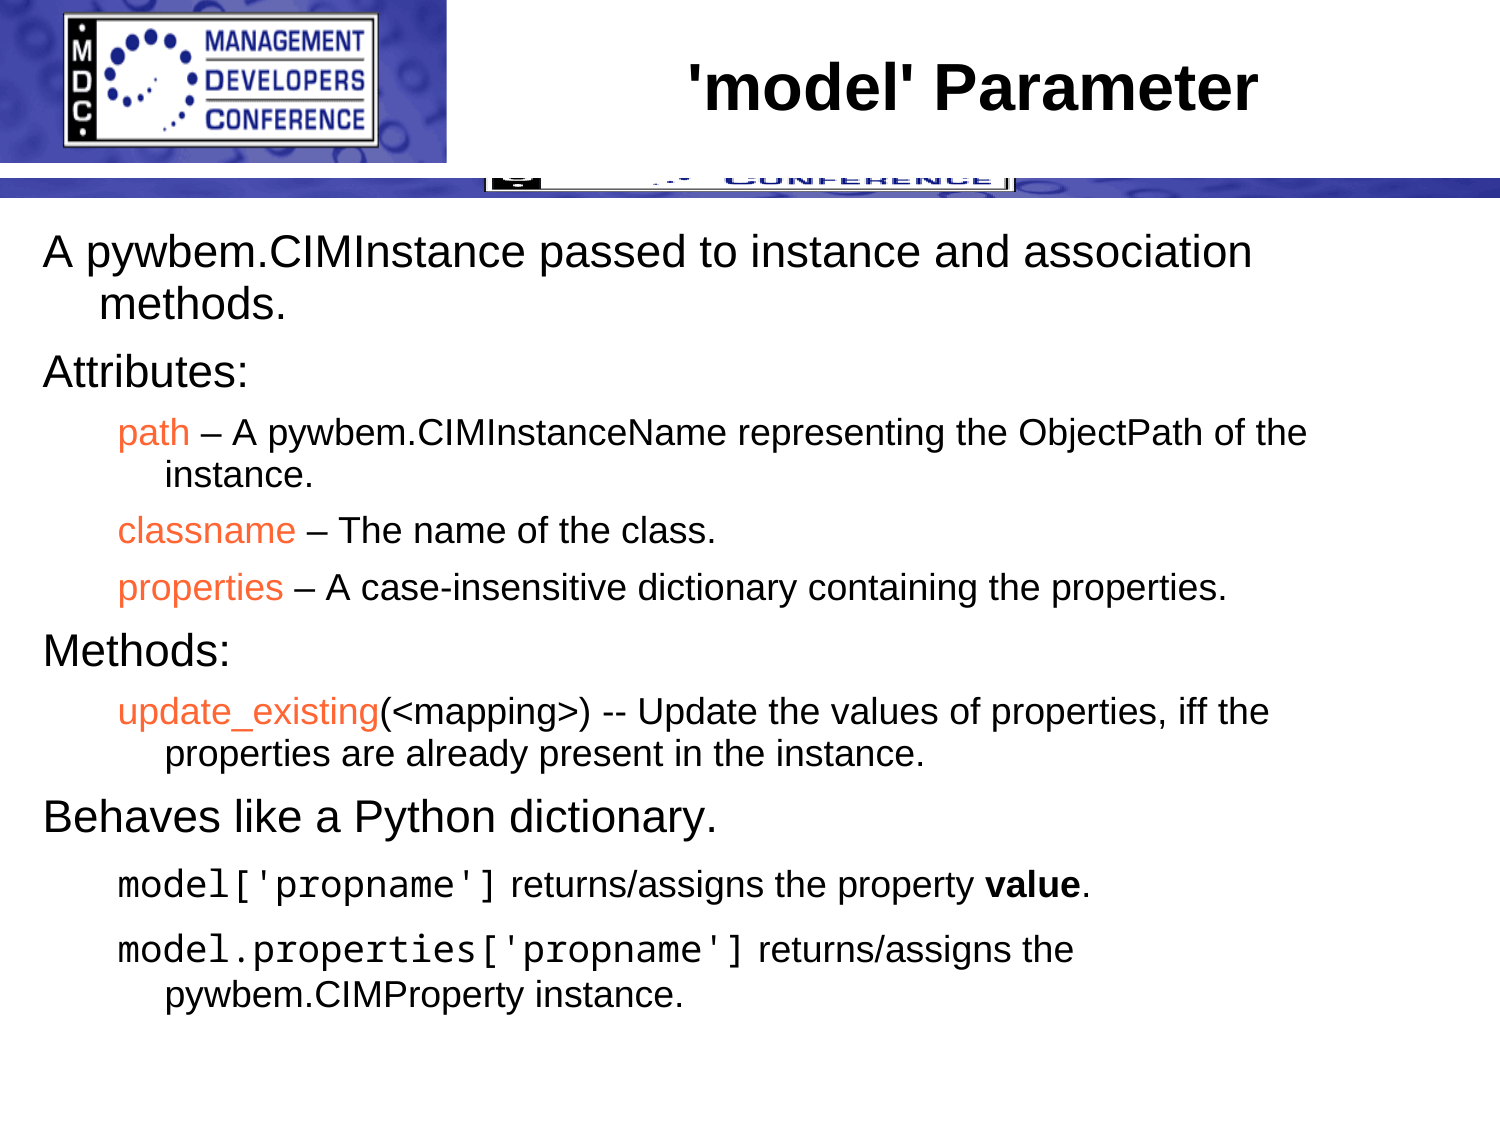

# 'model' Parameter
A pywbem.CIMInstance passed to instance and association methods.
Attributes:
path – A pywbem.CIMInstanceName representing the ObjectPath of the instance.
classname – The name of the class.
properties – A case-insensitive dictionary containing the properties.
Methods:
update_existing(<mapping>) -- Update the values of properties, iff the properties are already present in the instance.
Behaves like a Python dictionary.
model['propname'] returns/assigns the property value.
model.properties['propname'] returns/assigns the pywbem.CIMProperty instance.